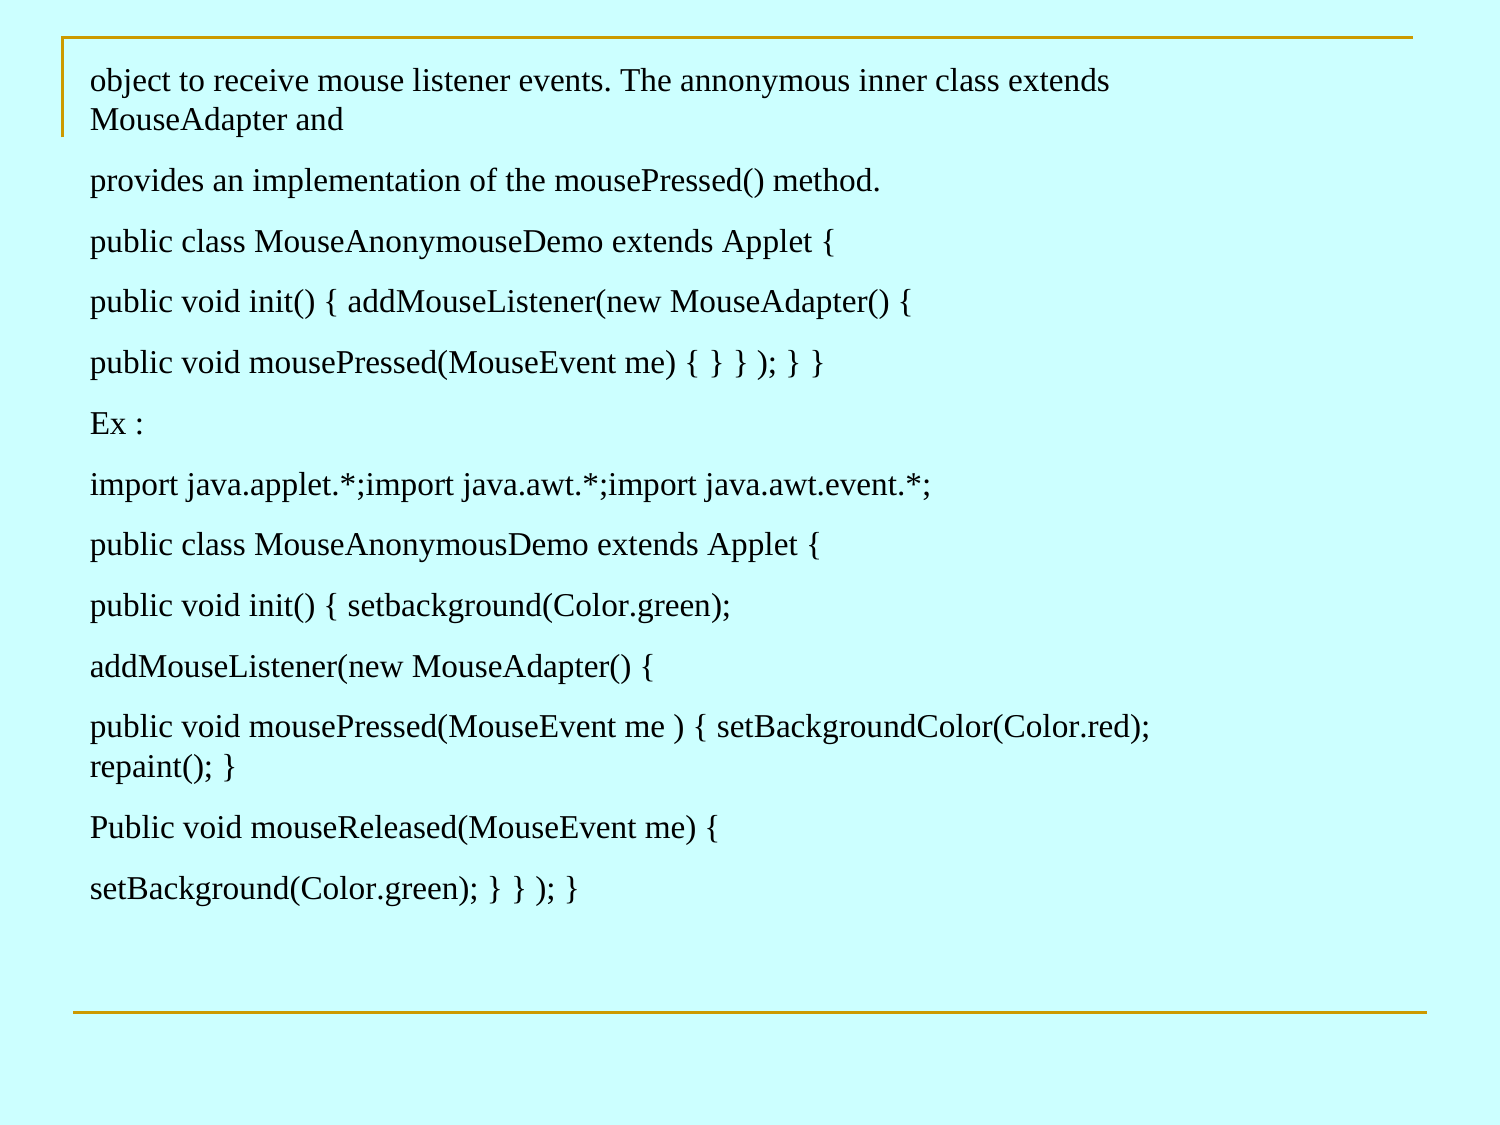

object to receive mouse listener events. The annonymous inner class extends MouseAdapter and
provides an implementation of the mousePressed() method.
public class MouseAnonymouseDemo extends Applet {
public void init() { addMouseListener(new MouseAdapter() {
public void mousePressed(MouseEvent me) { } } ); } }
Ex :
import java.applet.*;import java.awt.*;import java.awt.event.*;
public class MouseAnonymousDemo extends Applet {
public void init() { setbackground(Color.green);
addMouseListener(new MouseAdapter() {
public void mousePressed(MouseEvent me ) { setBackgroundColor(Color.red); repaint(); }
Public void mouseReleased(MouseEvent me) {
setBackground(Color.green); } } ); }